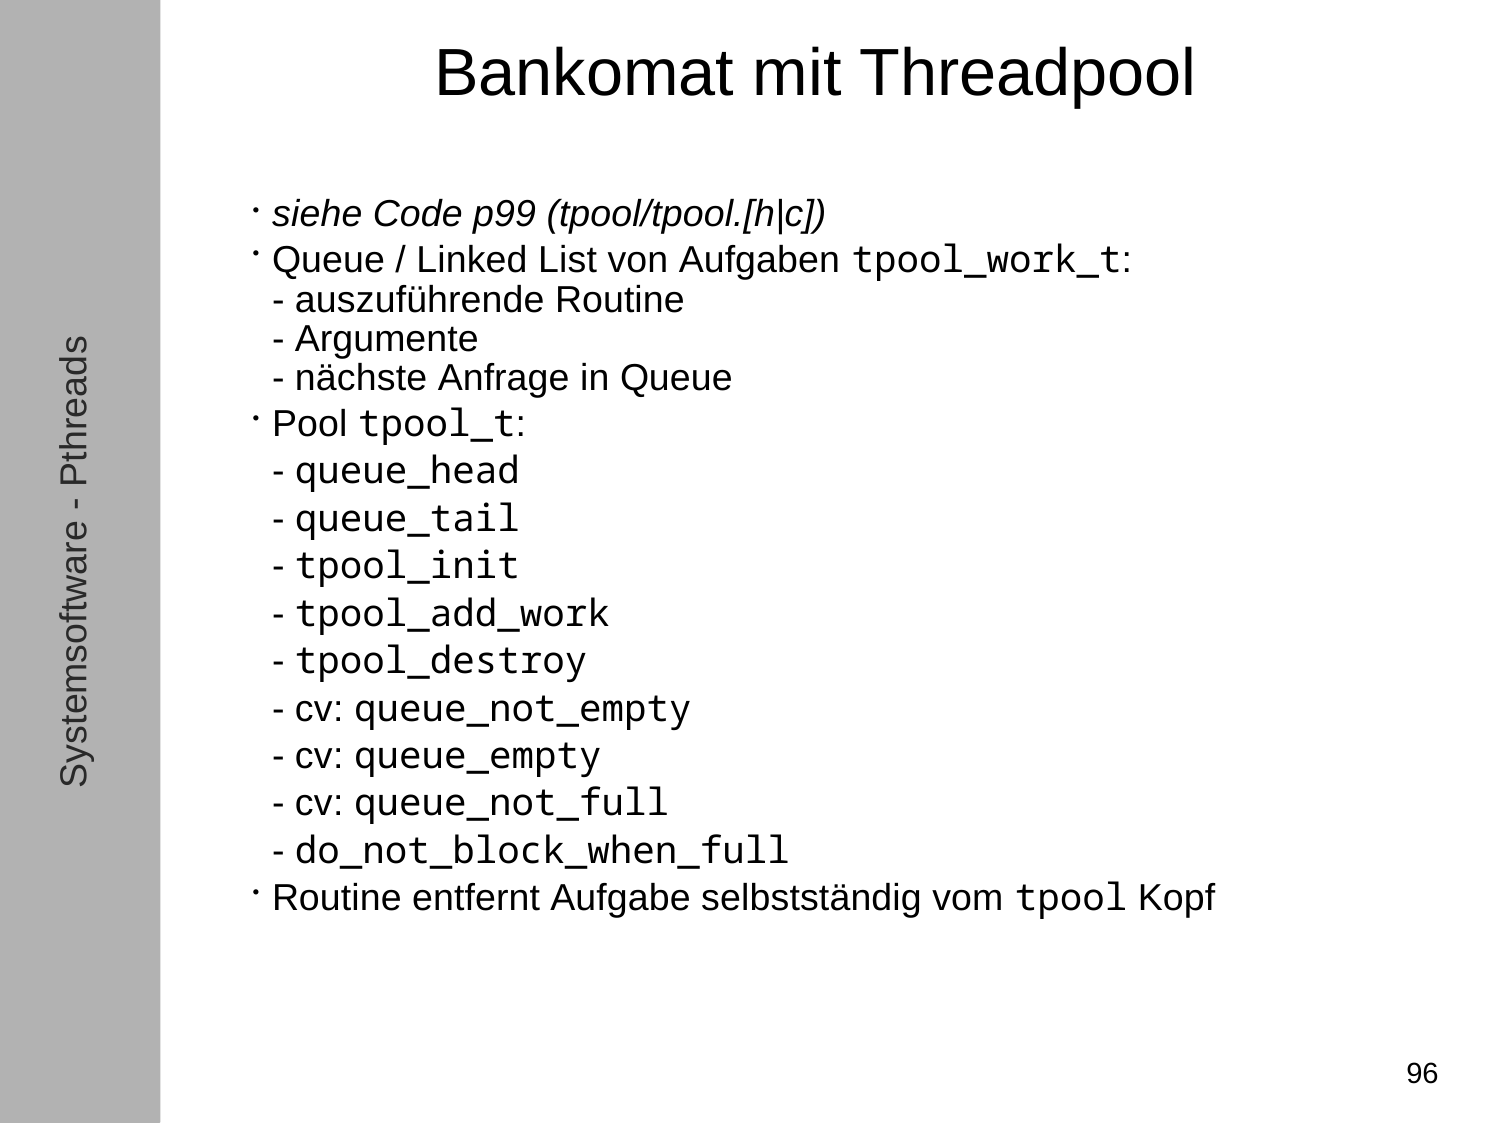

Bankomat mit Threadpool
siehe Code p99 (tpool/tpool.[h|c])
Queue / Linked List von Aufgaben tpool_work_t:
- auszuführende Routine
- Argumente
- nächste Anfrage in Queue
Pool tpool_t:
- queue_head
- queue_tail
- tpool_init
- tpool_add_work
- tpool_destroy
- cv: queue_not_empty
- cv: queue_empty
- cv: queue_not_full
- do_not_block_when_full
Routine entfernt Aufgabe selbstständig vom tpool Kopf
Systemsoftware - Pthreads